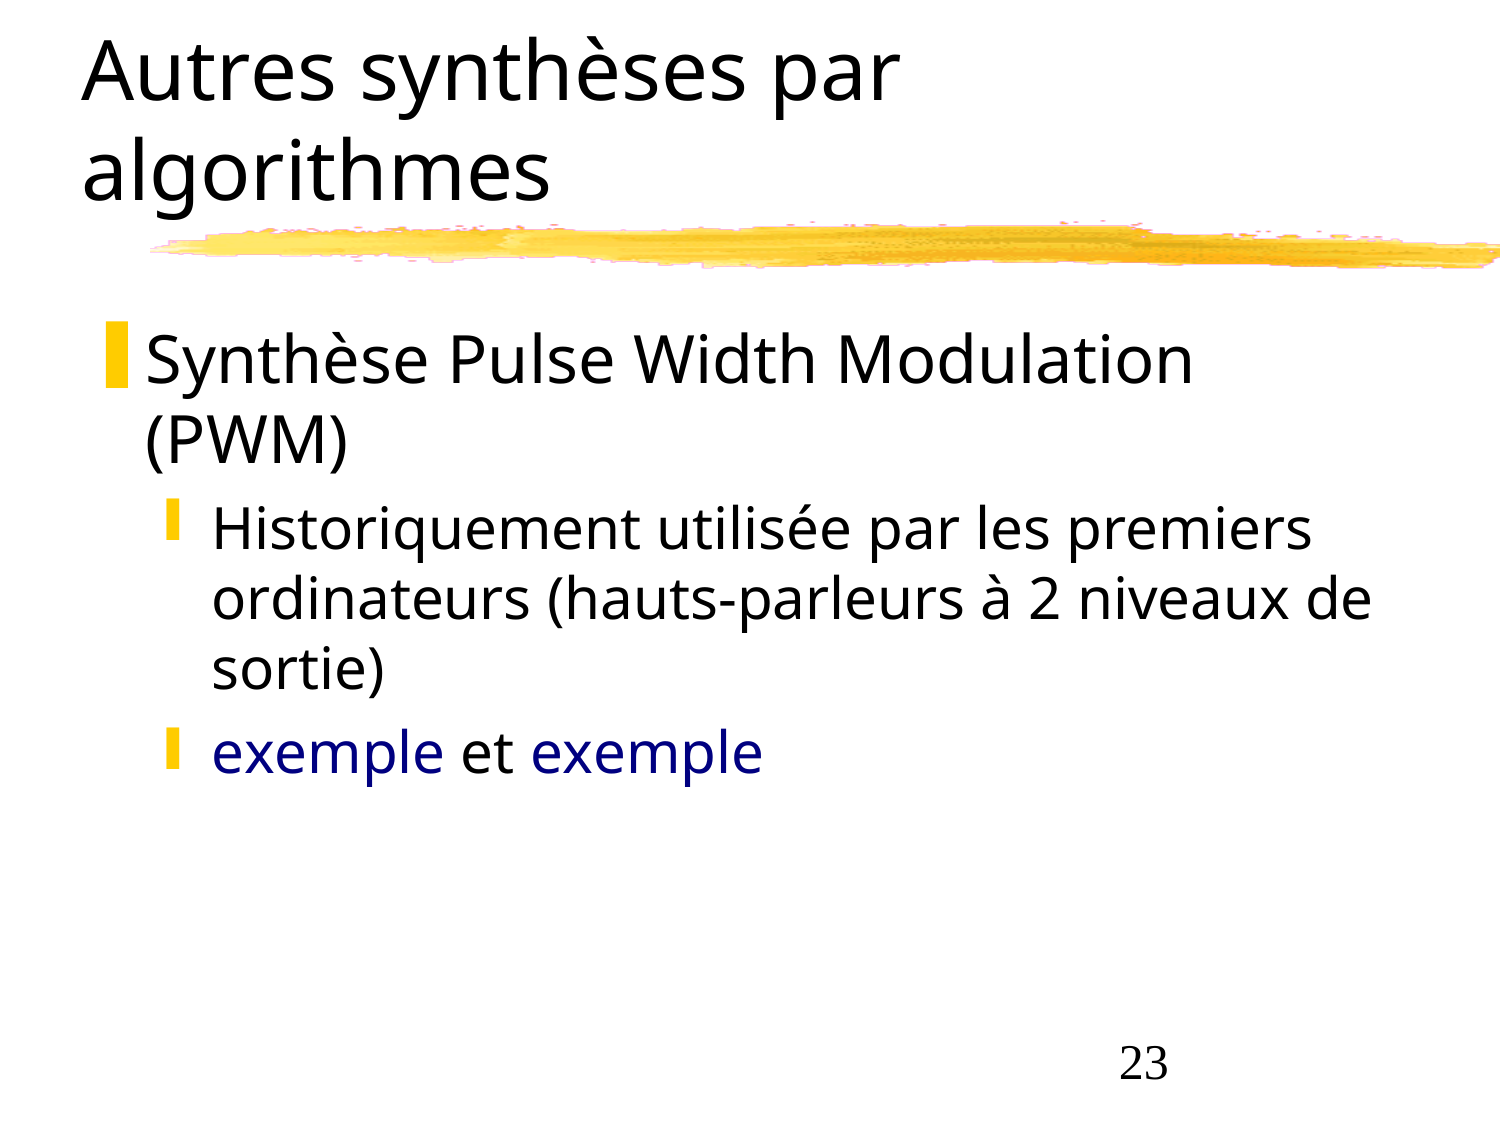

# Autres synthèses par algorithmes
Synthèse Pulse Width Modulation (PWM)
Historiquement utilisée par les premiers ordinateurs (hauts-parleurs à 2 niveaux de sortie)
exemple et exemple
23